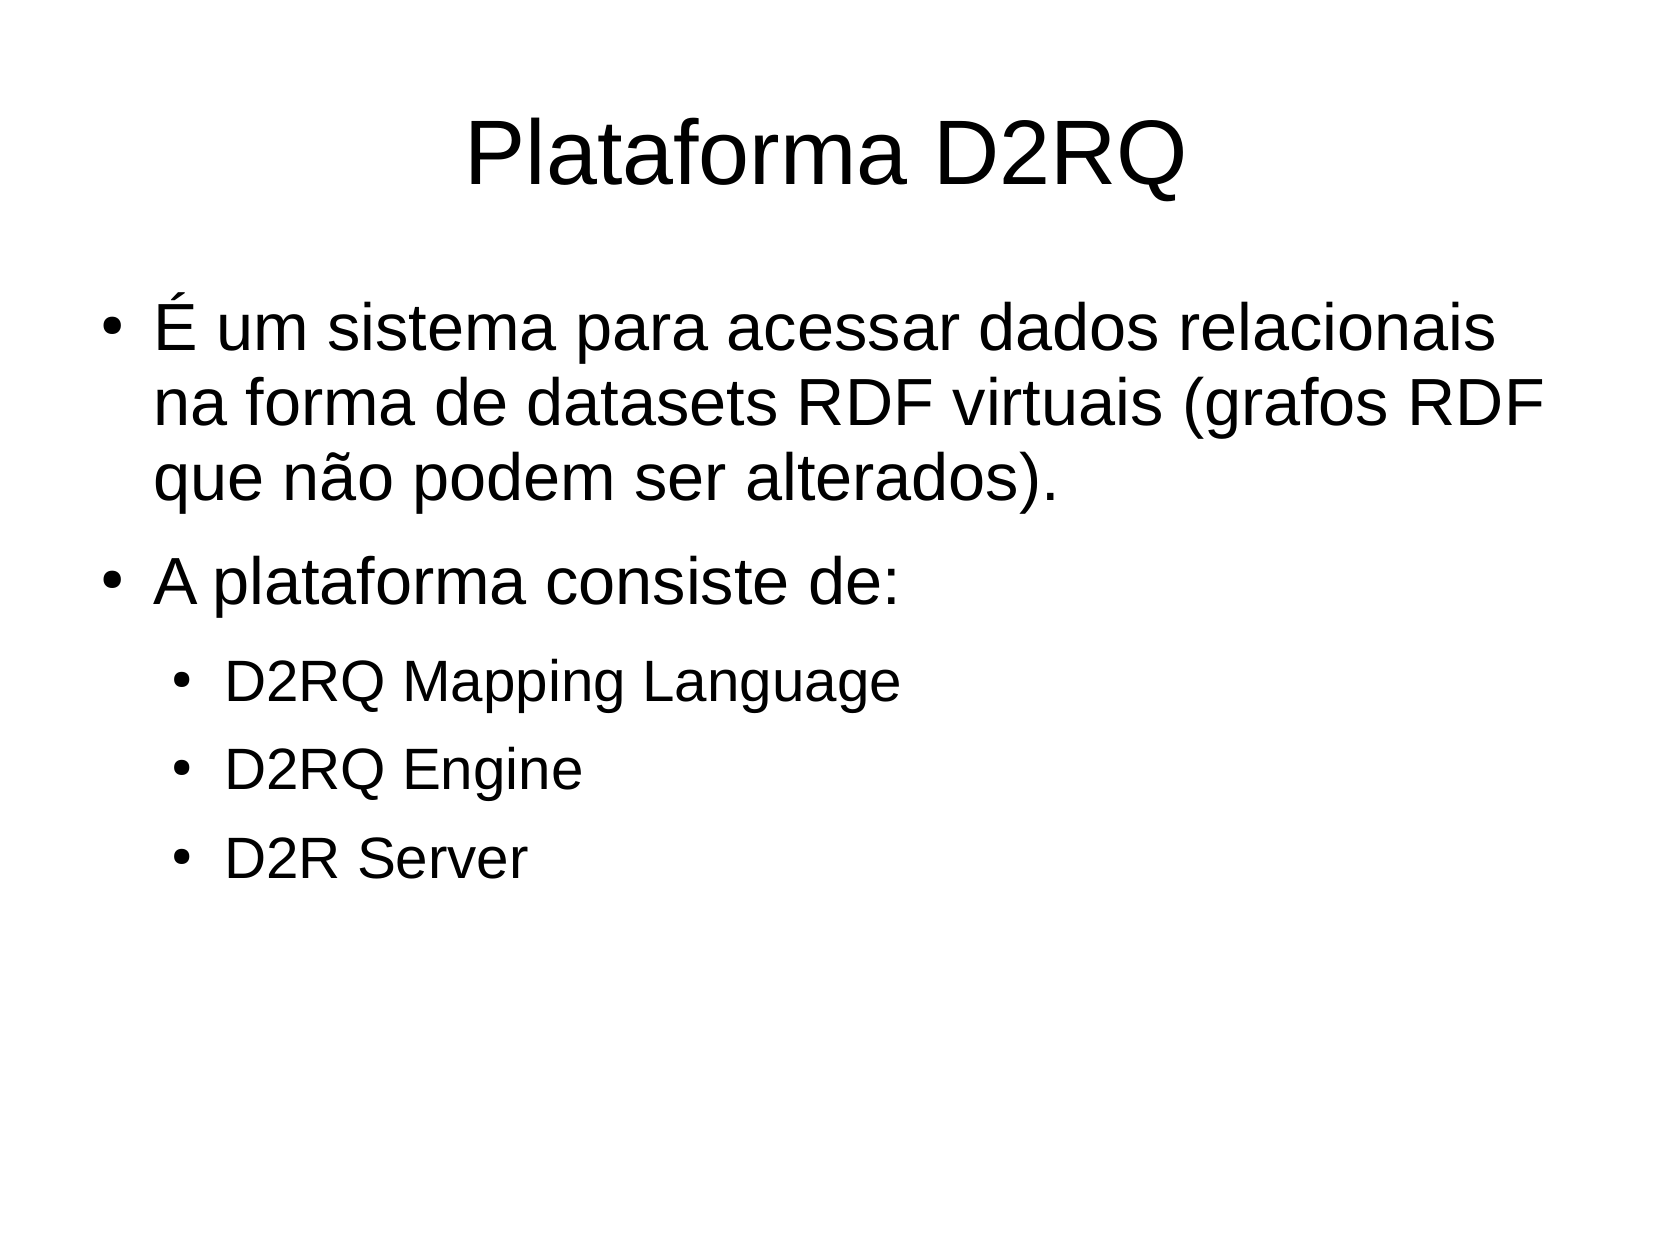

# Plataforma D2RQ
É um sistema para acessar dados relacionais na forma de datasets RDF virtuais (grafos RDF que não podem ser alterados).
A plataforma consiste de:
D2RQ Mapping Language
D2RQ Engine
D2R Server